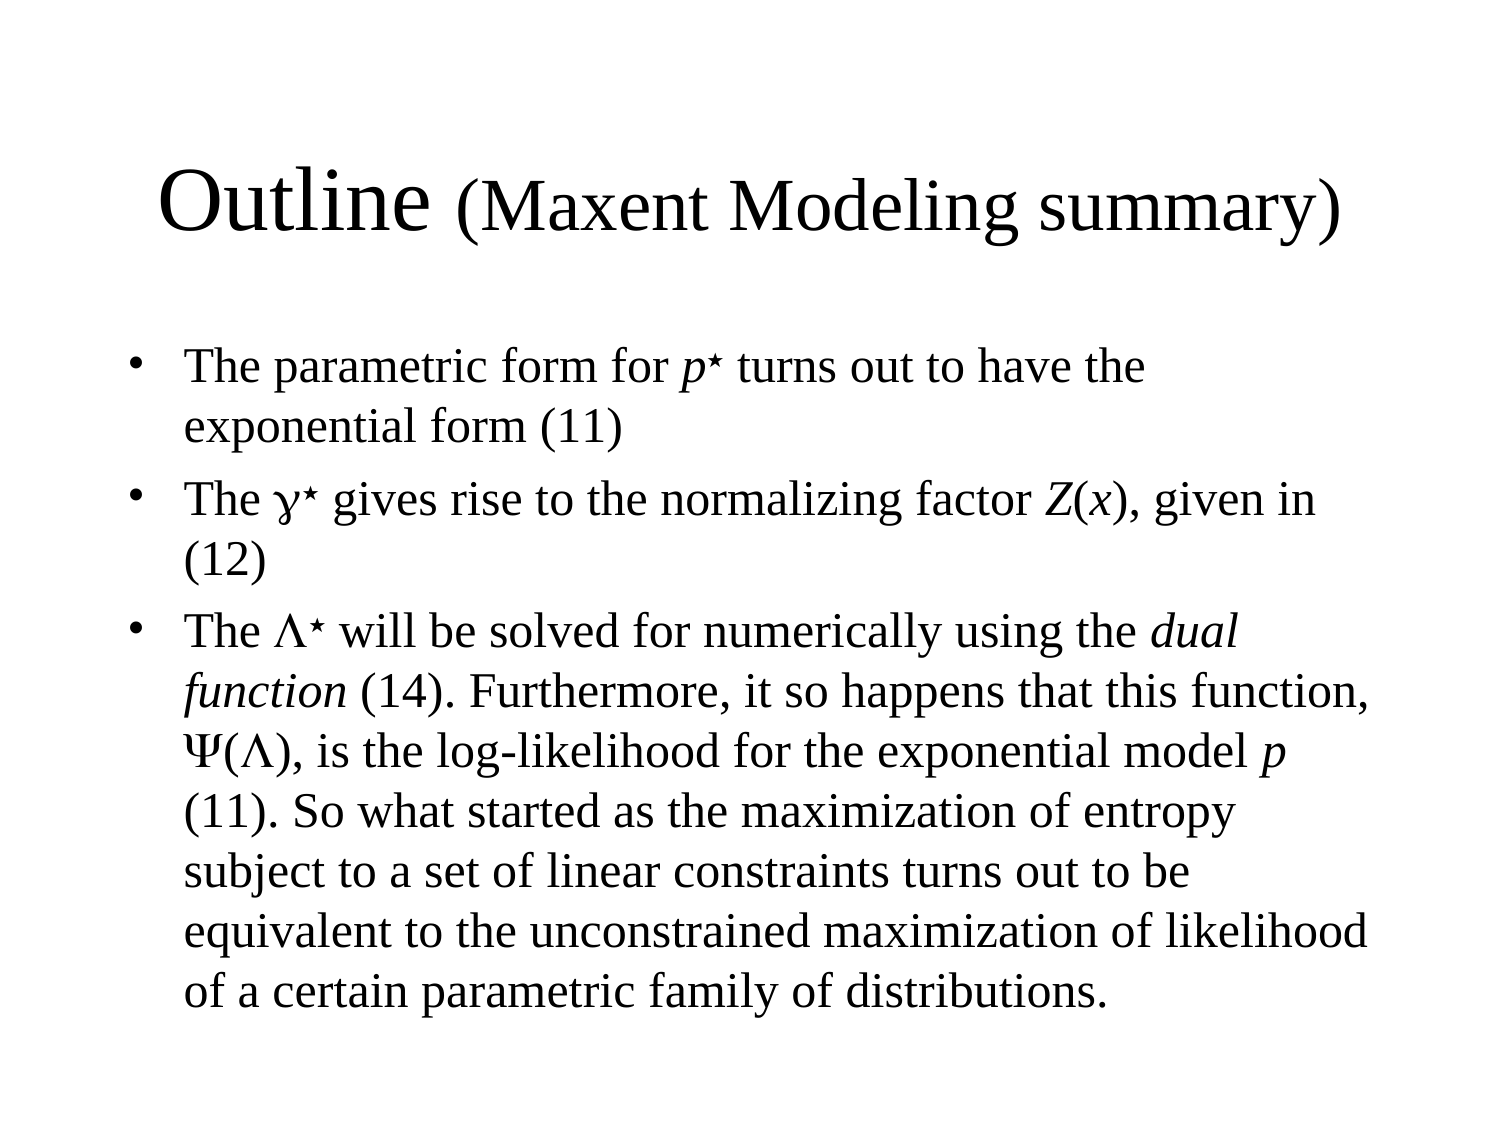

# Outline (Maxent Modeling summary)
The parametric form for p★ turns out to have the exponential form (11)
The ★ gives rise to the normalizing factor Z(x), given in (12)
The ★ will be solved for numerically using the dual function (14). Furthermore, it so happens that this function, (), is the log-likelihood for the exponential model p (11). So what started as the maximization of entropy subject to a set of linear constraints turns out to be equivalent to the unconstrained maximization of likelihood of a certain parametric family of distributions.